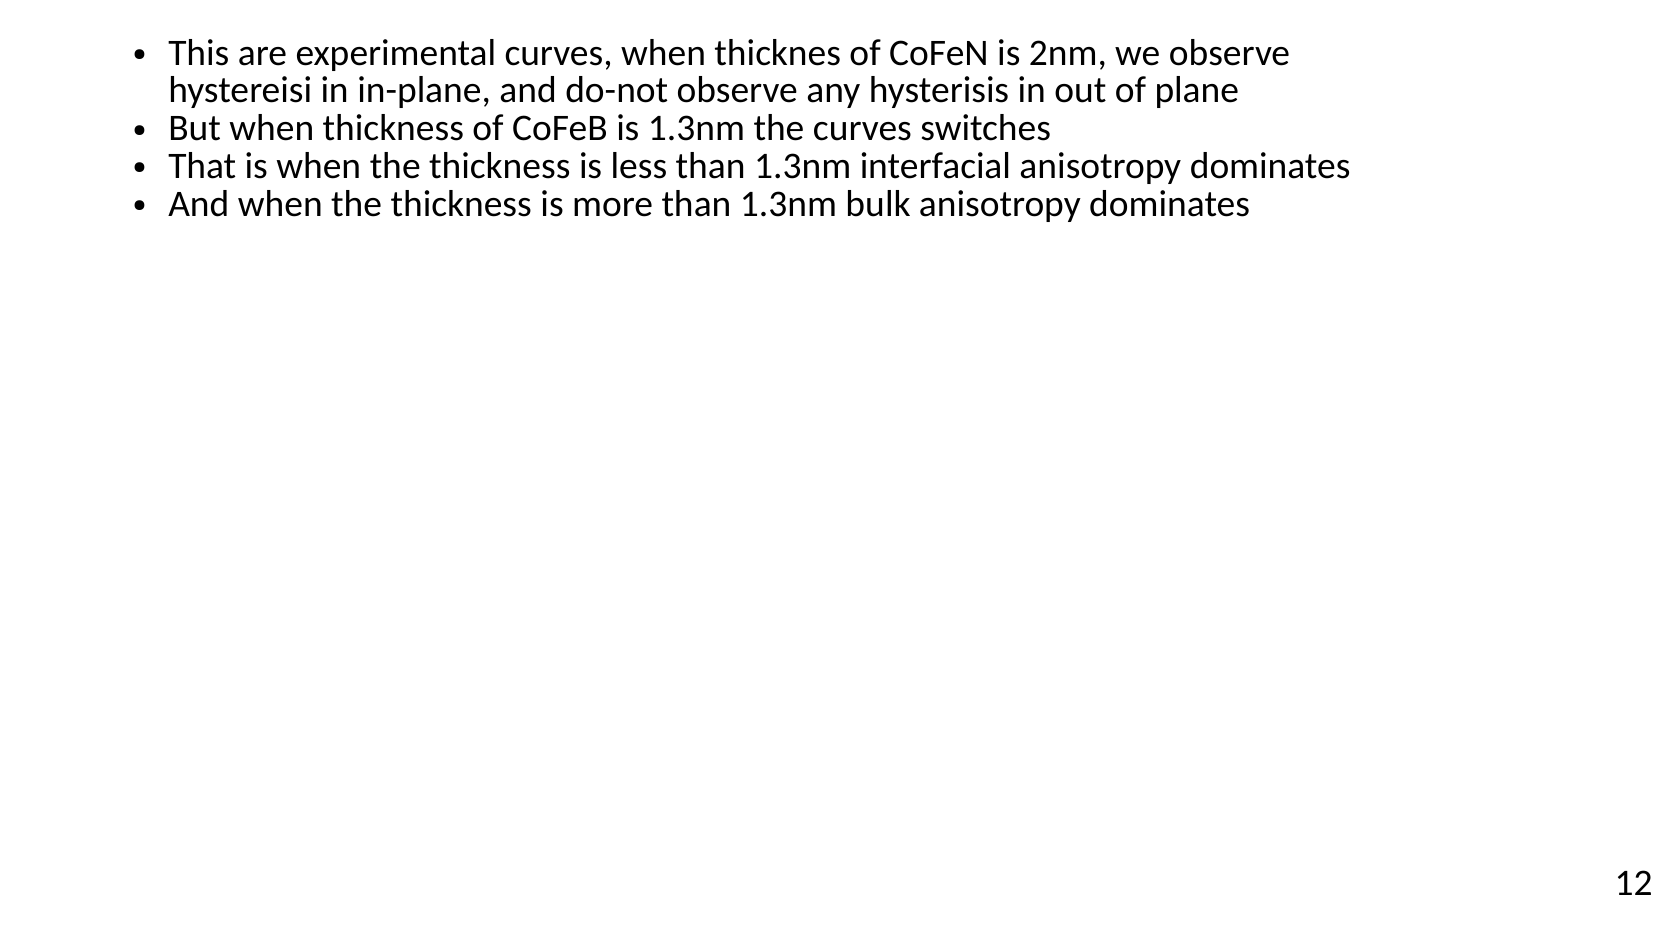

This are experimental curves, when thicknes of CoFeN is 2nm, we observe hystereisi in in-plane, and do-not observe any hysterisis in out of plane
But when thickness of CoFeB is 1.3nm the curves switches
That is when the thickness is less than 1.3nm interfacial anisotropy dominates
And when the thickness is more than 1.3nm bulk anisotropy dominates